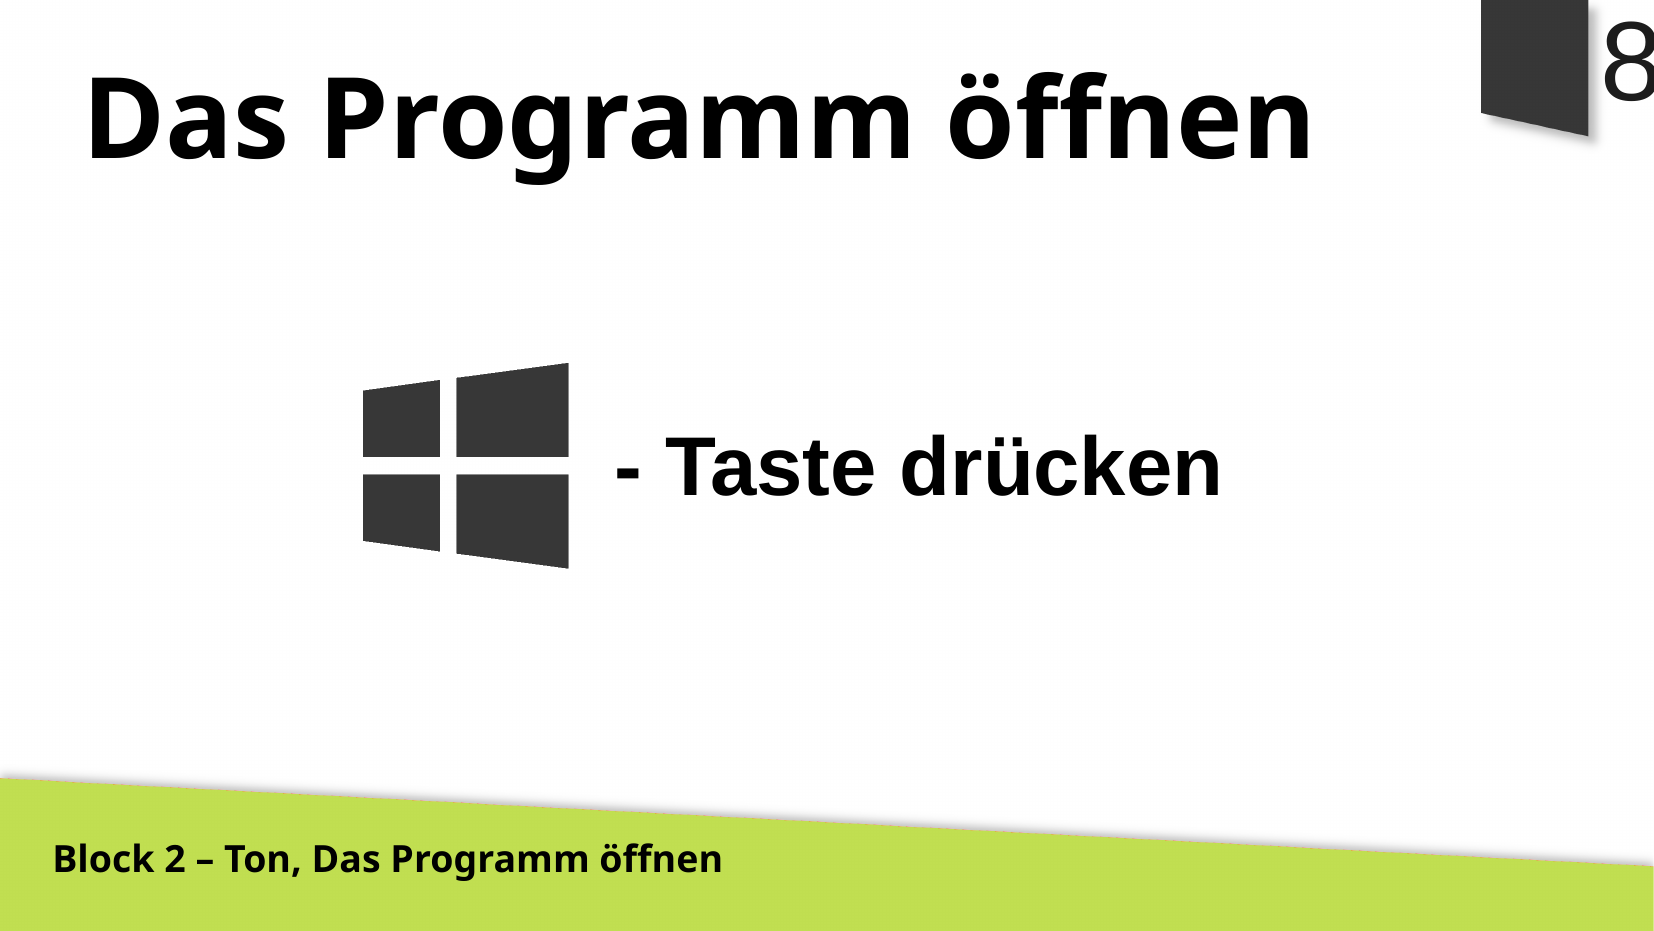

# Das Programm öffnen
- Taste drücken
Block 2 – Ton, Das Programm öffnen